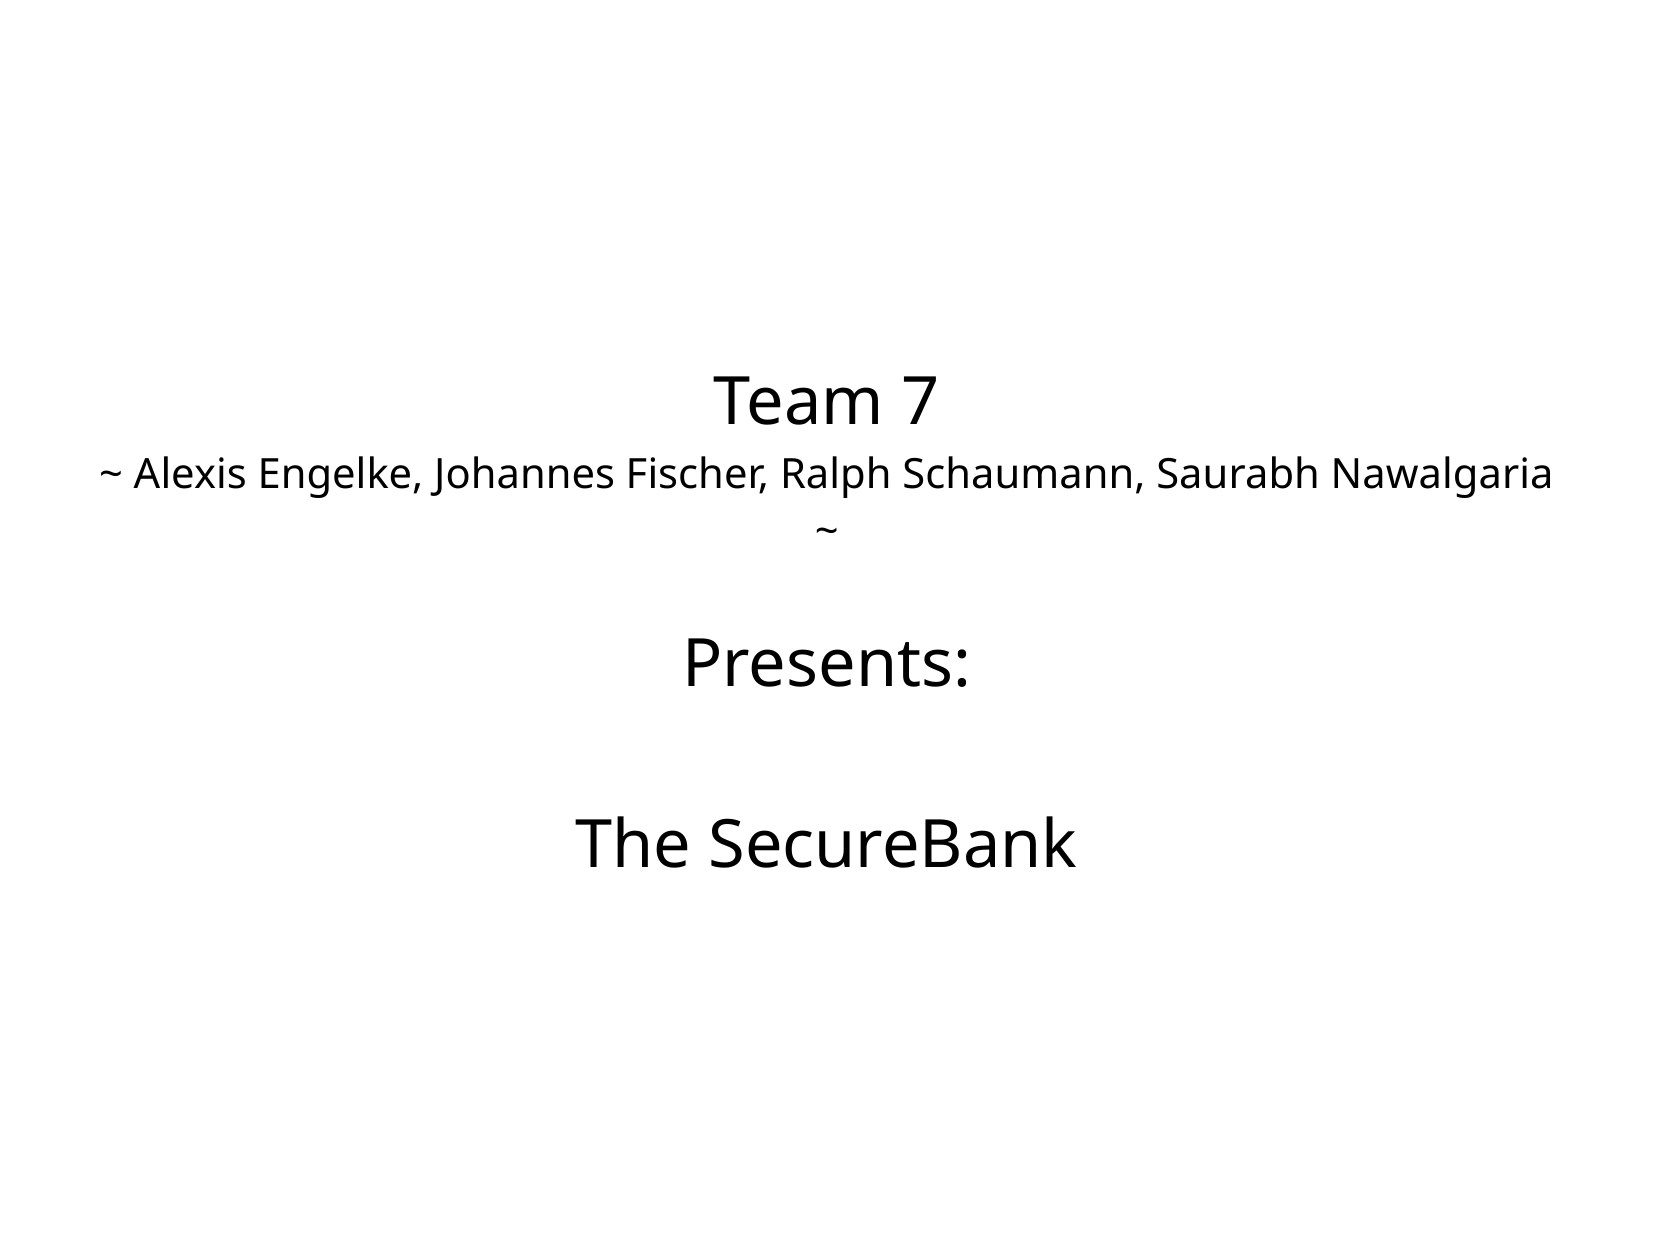

# Team 7
~ Alexis Engelke, Johannes Fischer, Ralph Schaumann, Saurabh Nawalgaria ~
Presents:
The SecureBank